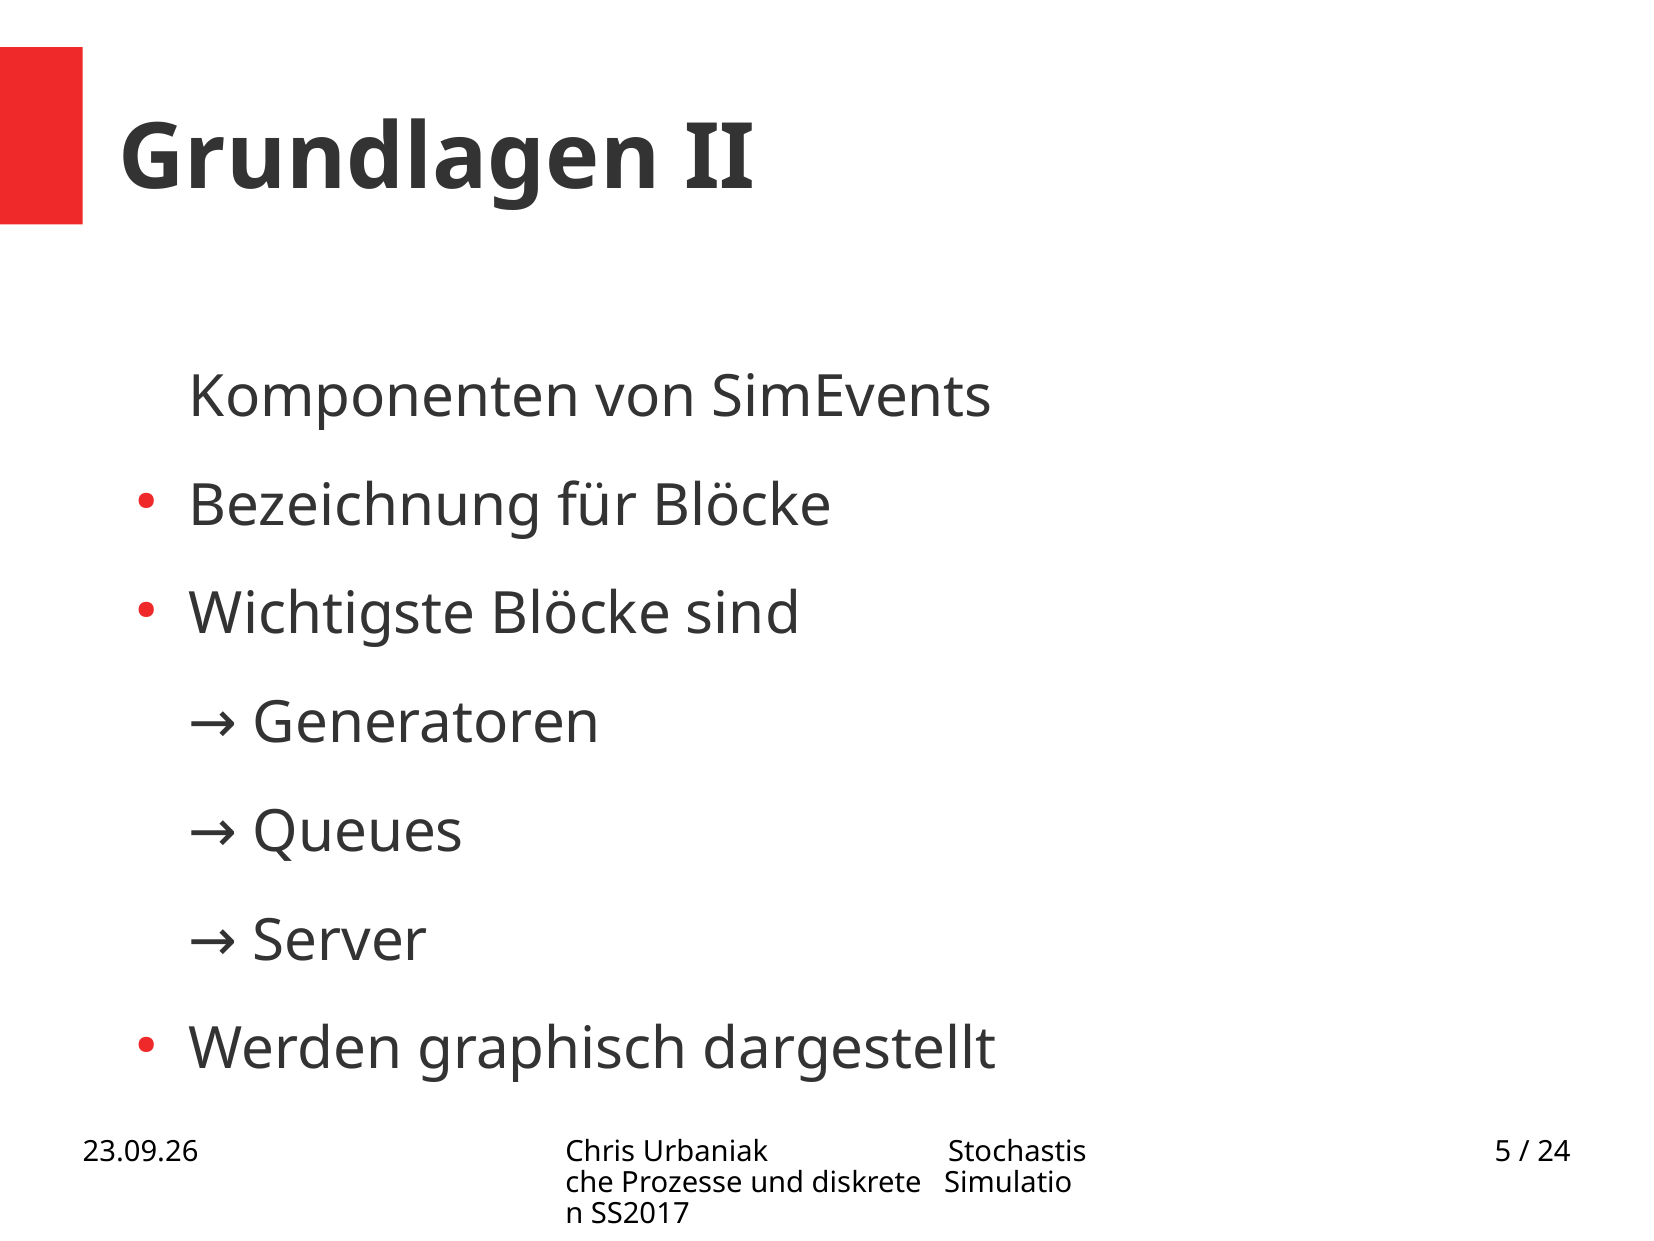

# Grundlagen II
Komponenten von SimEvents
Bezeichnung für Blöcke
Wichtigste Blöcke sind
→ Generatoren
→ Queues
→ Server
Werden graphisch dargestellt
Chris Urbaniak Stochastische Prozesse und diskrete Simulation SS2017
5